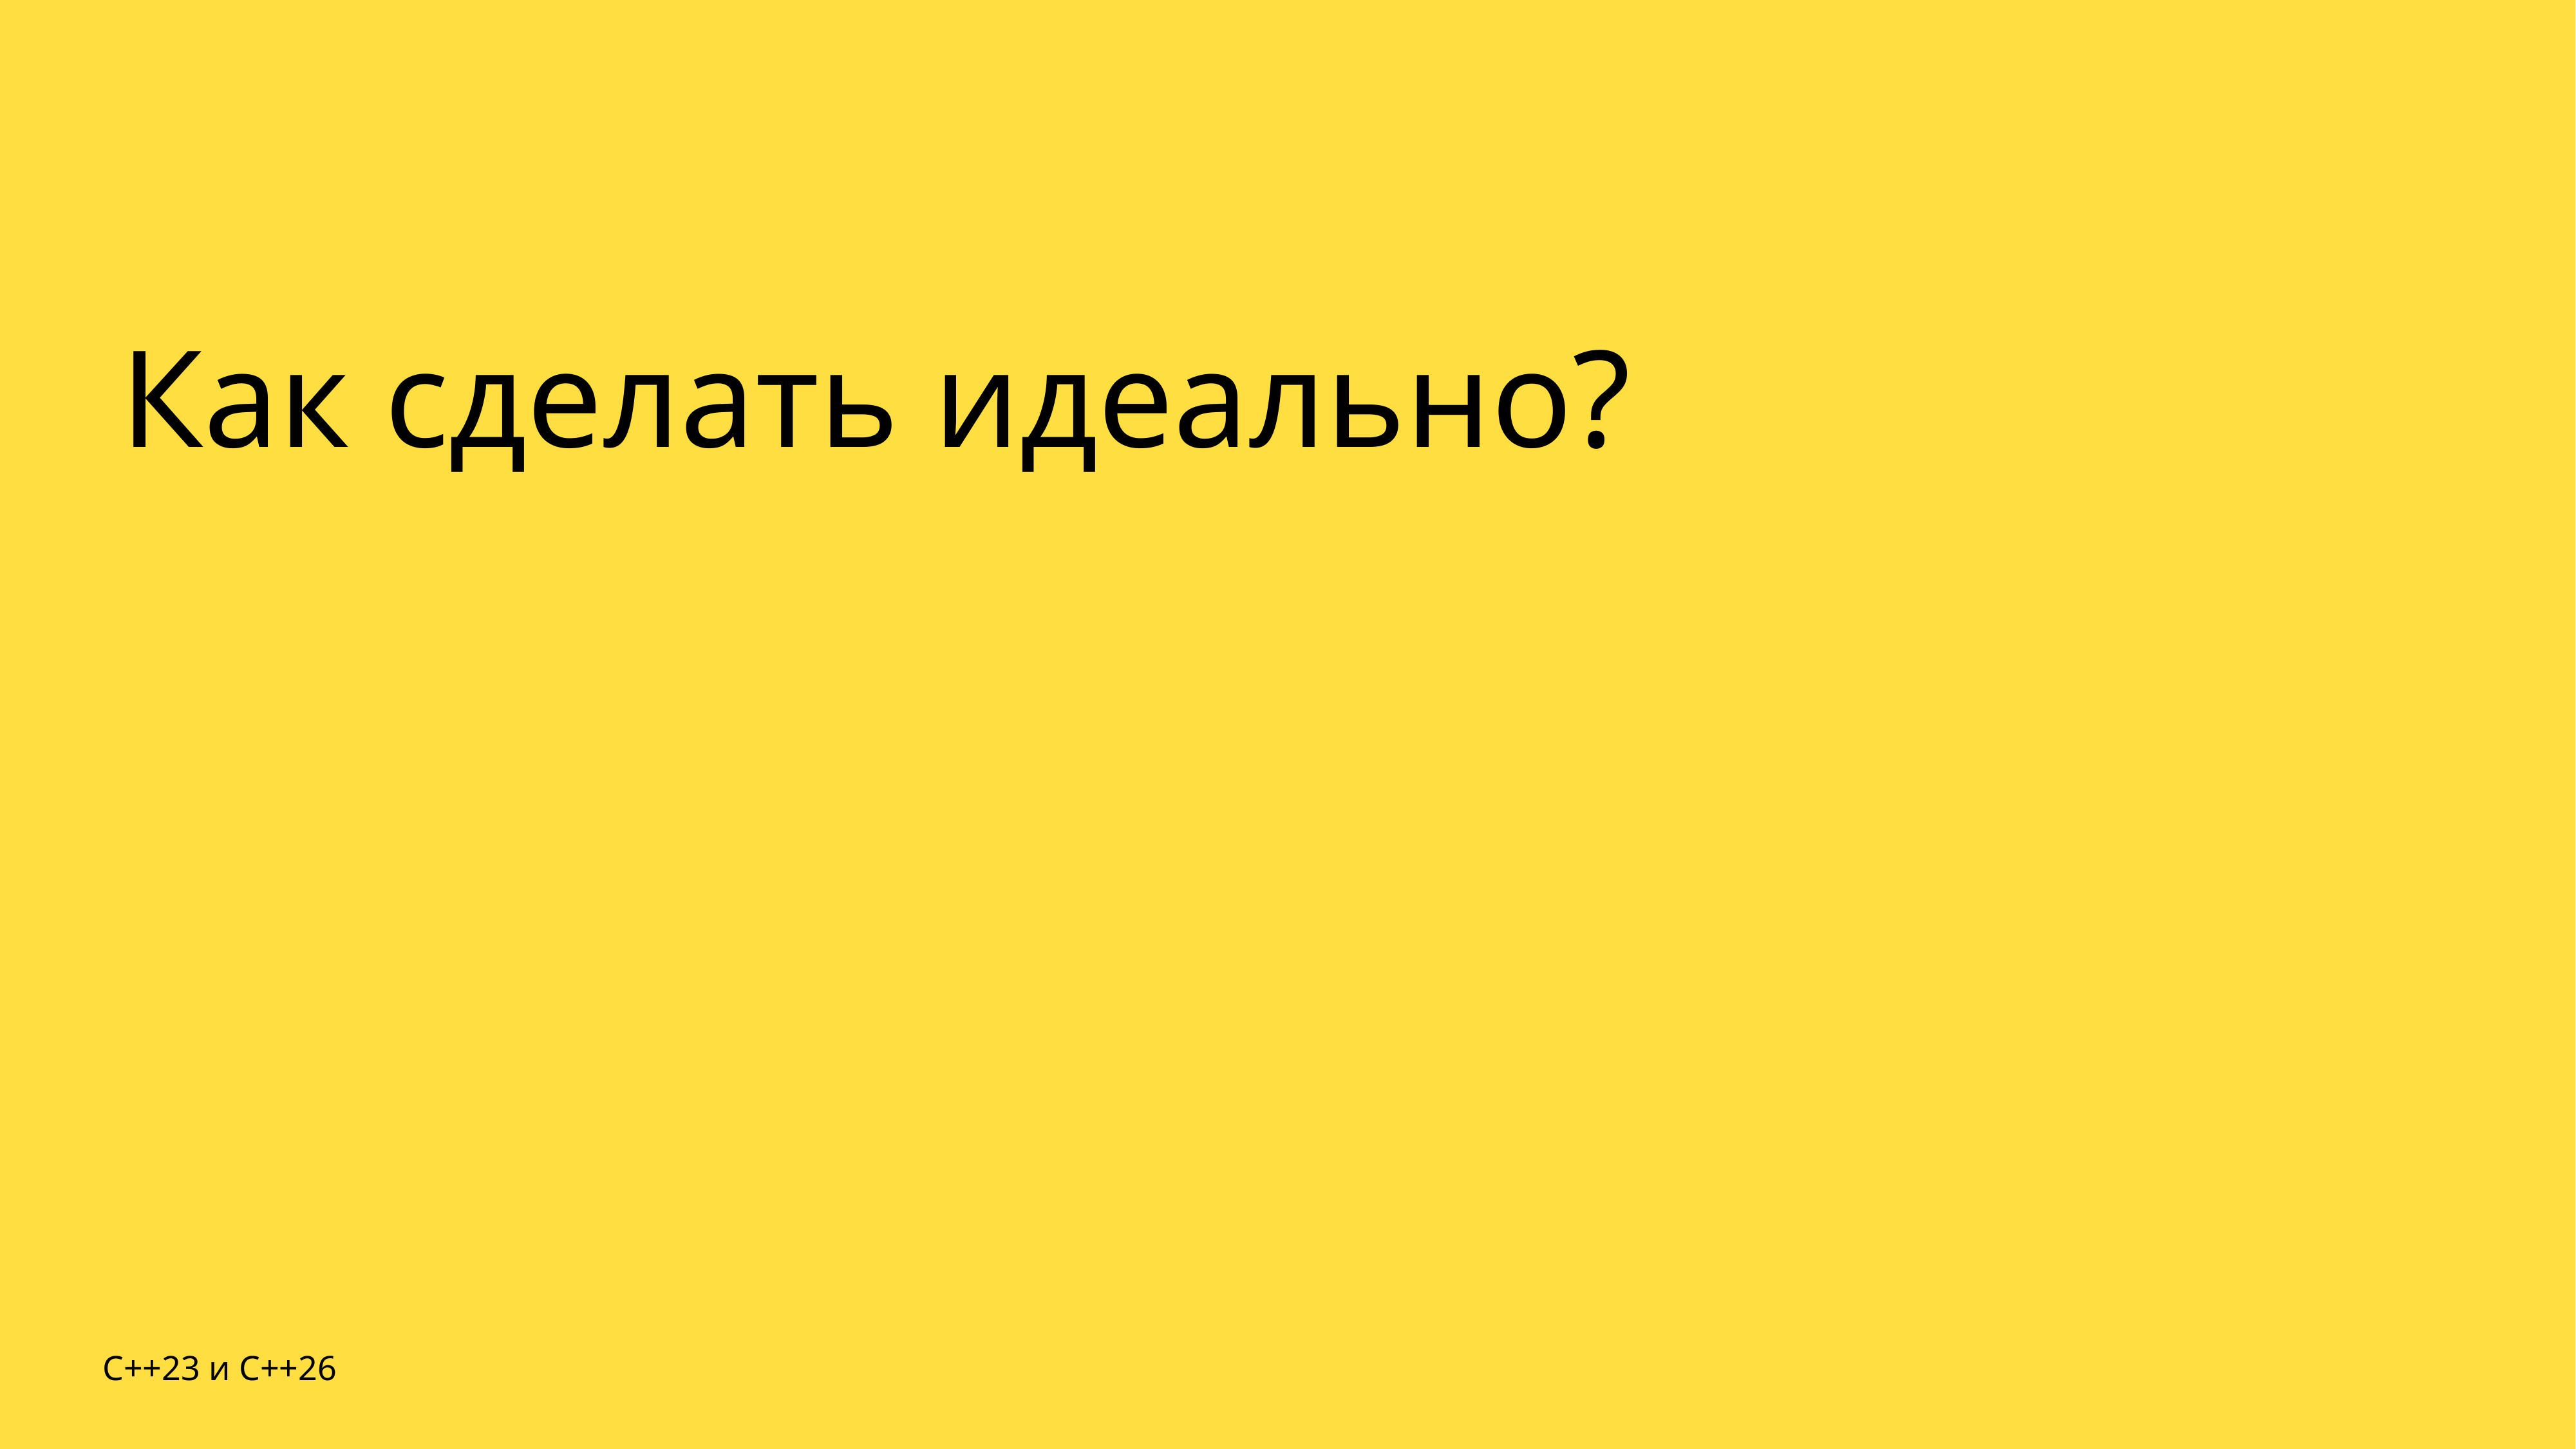

# Как сделать идеально?
C++23 и C++26